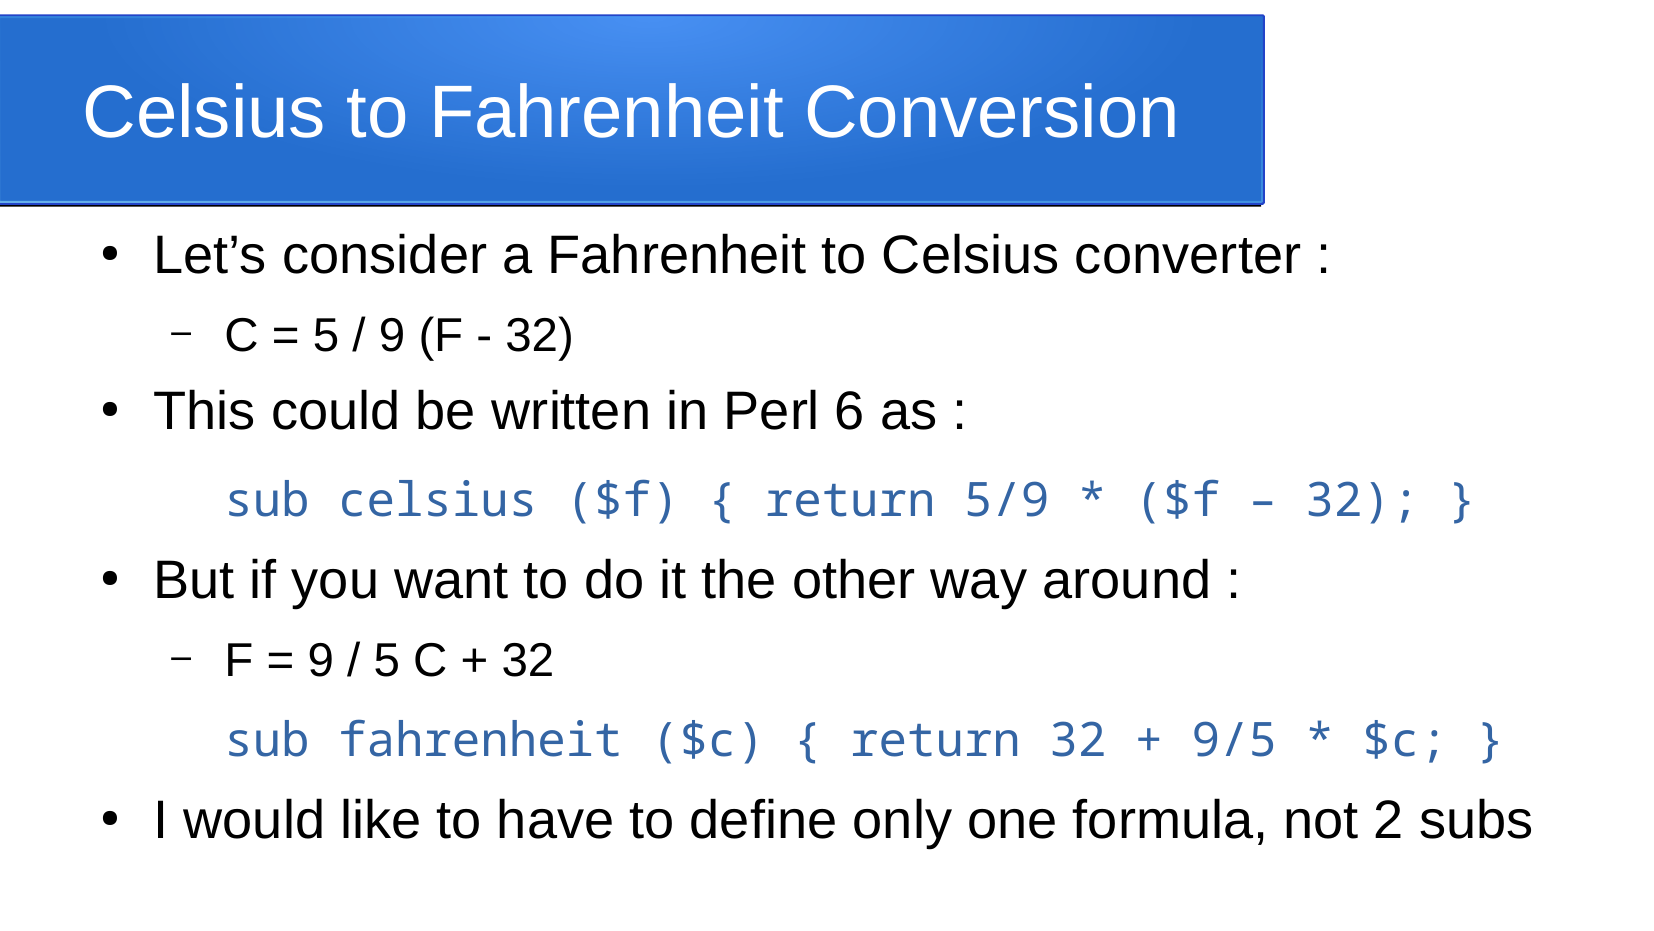

# Celsius to Fahrenheit Conversion
Let’s consider a Fahrenheit to Celsius converter :
C = 5 / 9 (F - 32)
This could be written in Perl 6 as :
sub celsius ($f) { return 5/9 * ($f – 32); }
But if you want to do it the other way around :
F = 9 / 5 C + 32
sub fahrenheit ($c) { return 32 + 9/5 * $c; }
I would like to have to define only one formula, not 2 subs